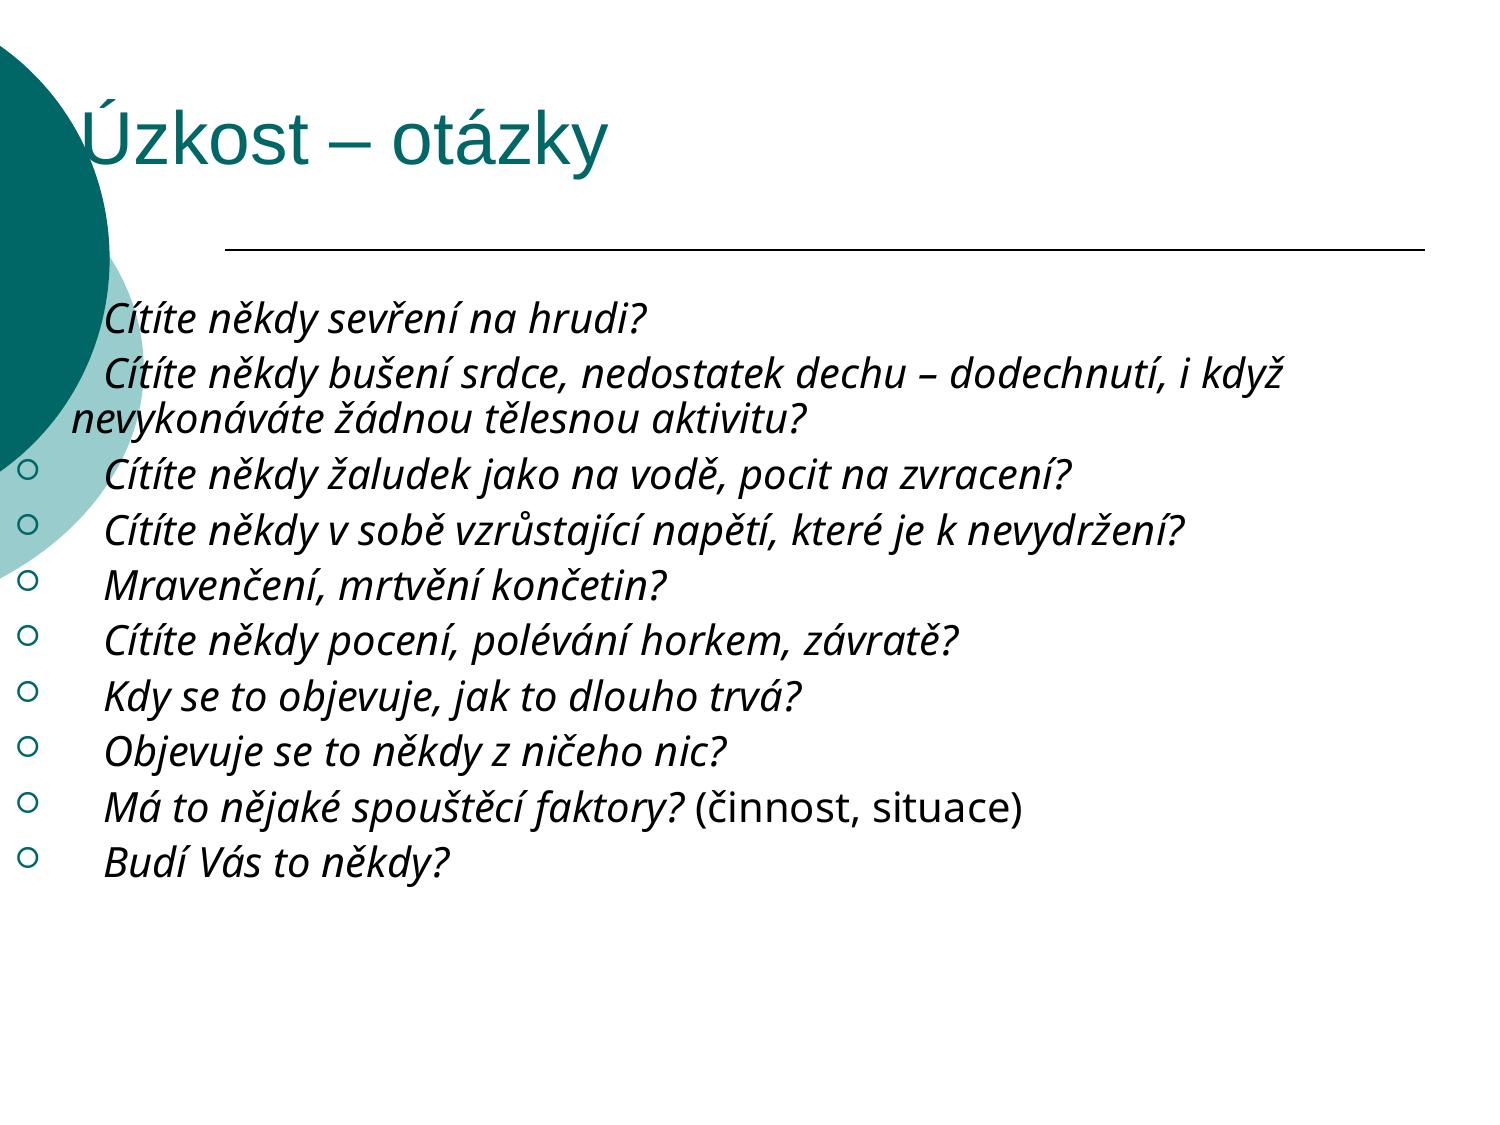

# Úzkost – otázky
 Cítíte někdy sevření na hrudi?
 Cítíte někdy bušení srdce, nedostatek dechu – dodechnutí, i když nevykonáváte žádnou tělesnou aktivitu?
 Cítíte někdy žaludek jako na vodě, pocit na zvracení?
 Cítíte někdy v sobě vzrůstající napětí, které je k nevydržení?
 Mravenčení, mrtvění končetin?
 Cítíte někdy pocení, polévání horkem, závratě?
 Kdy se to objevuje, jak to dlouho trvá?
 Objevuje se to někdy z ničeho nic?
 Má to nějaké spouštěcí faktory? (činnost, situace)
 Budí Vás to někdy?